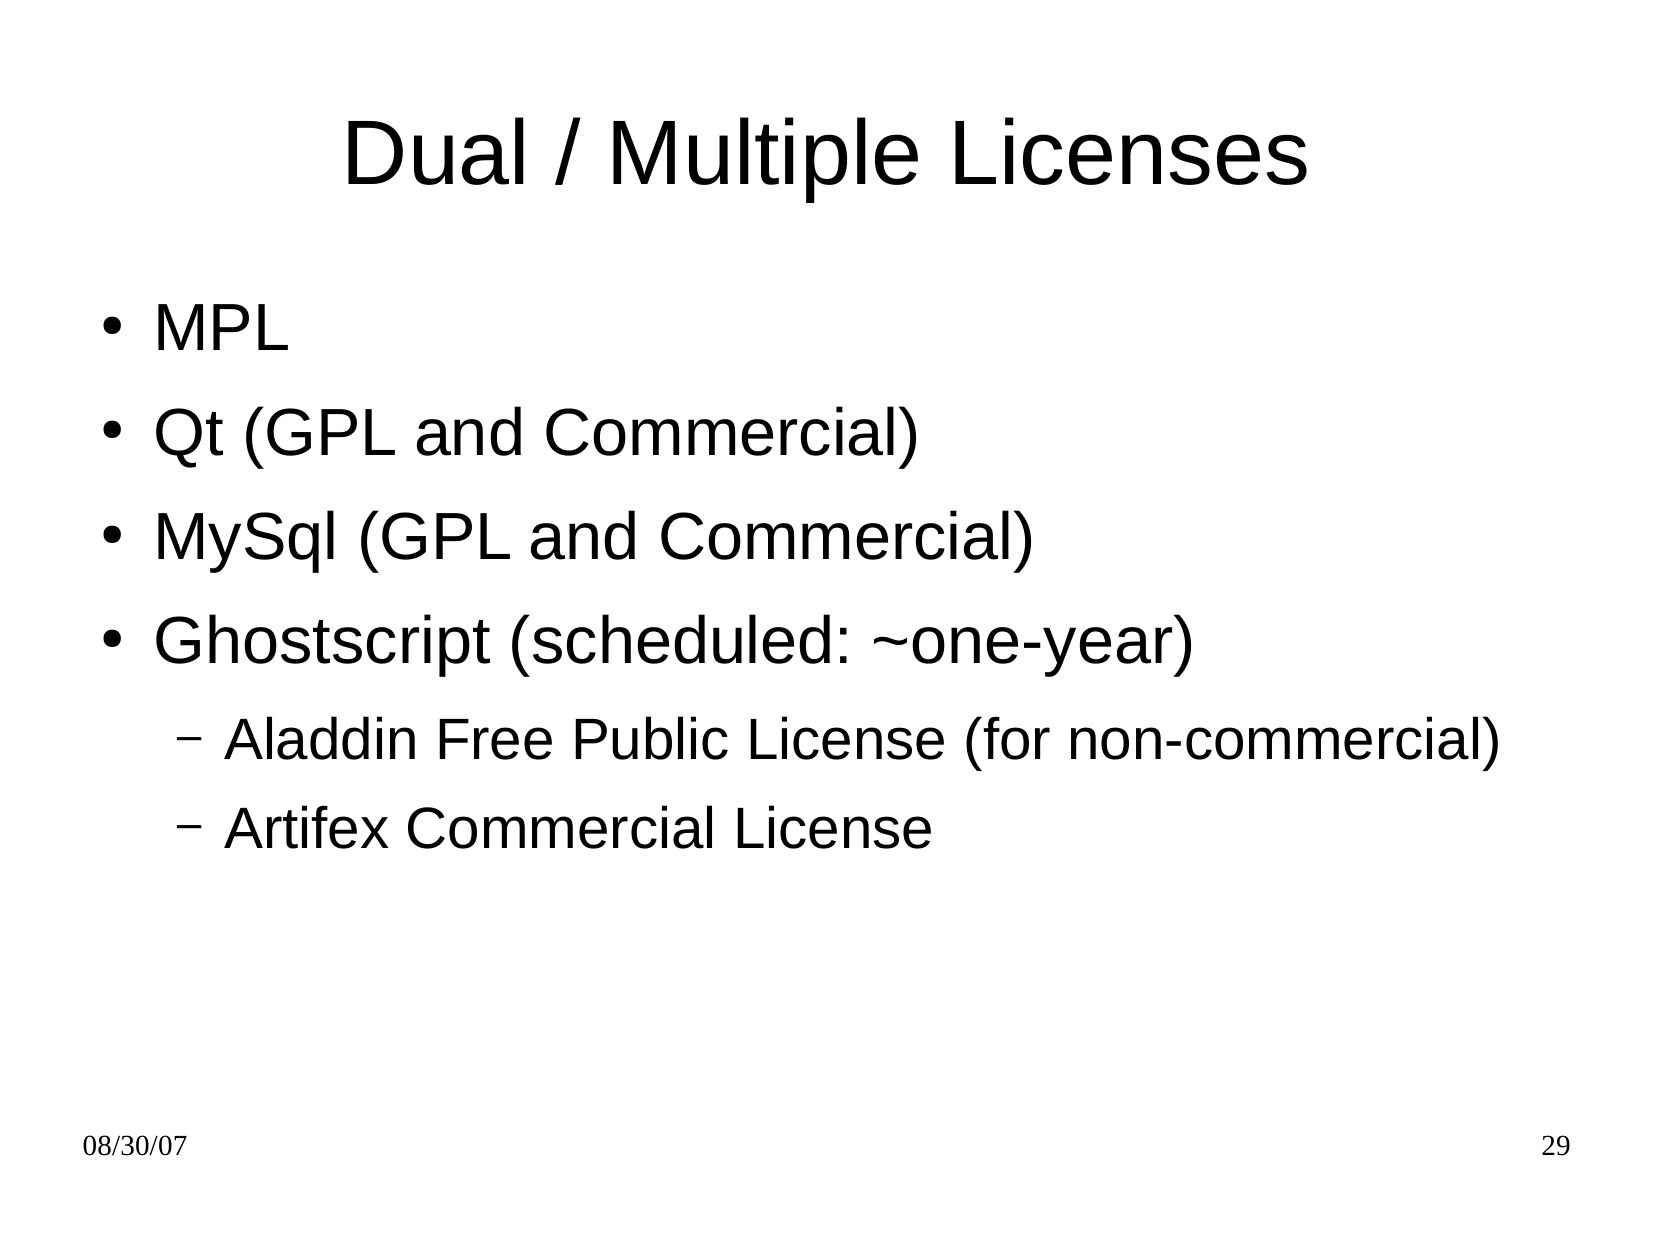

# Dual / Multiple Licenses
MPL
Qt (GPL and Commercial)
MySql (GPL and Commercial)
Ghostscript (scheduled: ~one-year)
Aladdin Free Public License (for non-commercial)
Artifex Commercial License
08/30/07
29